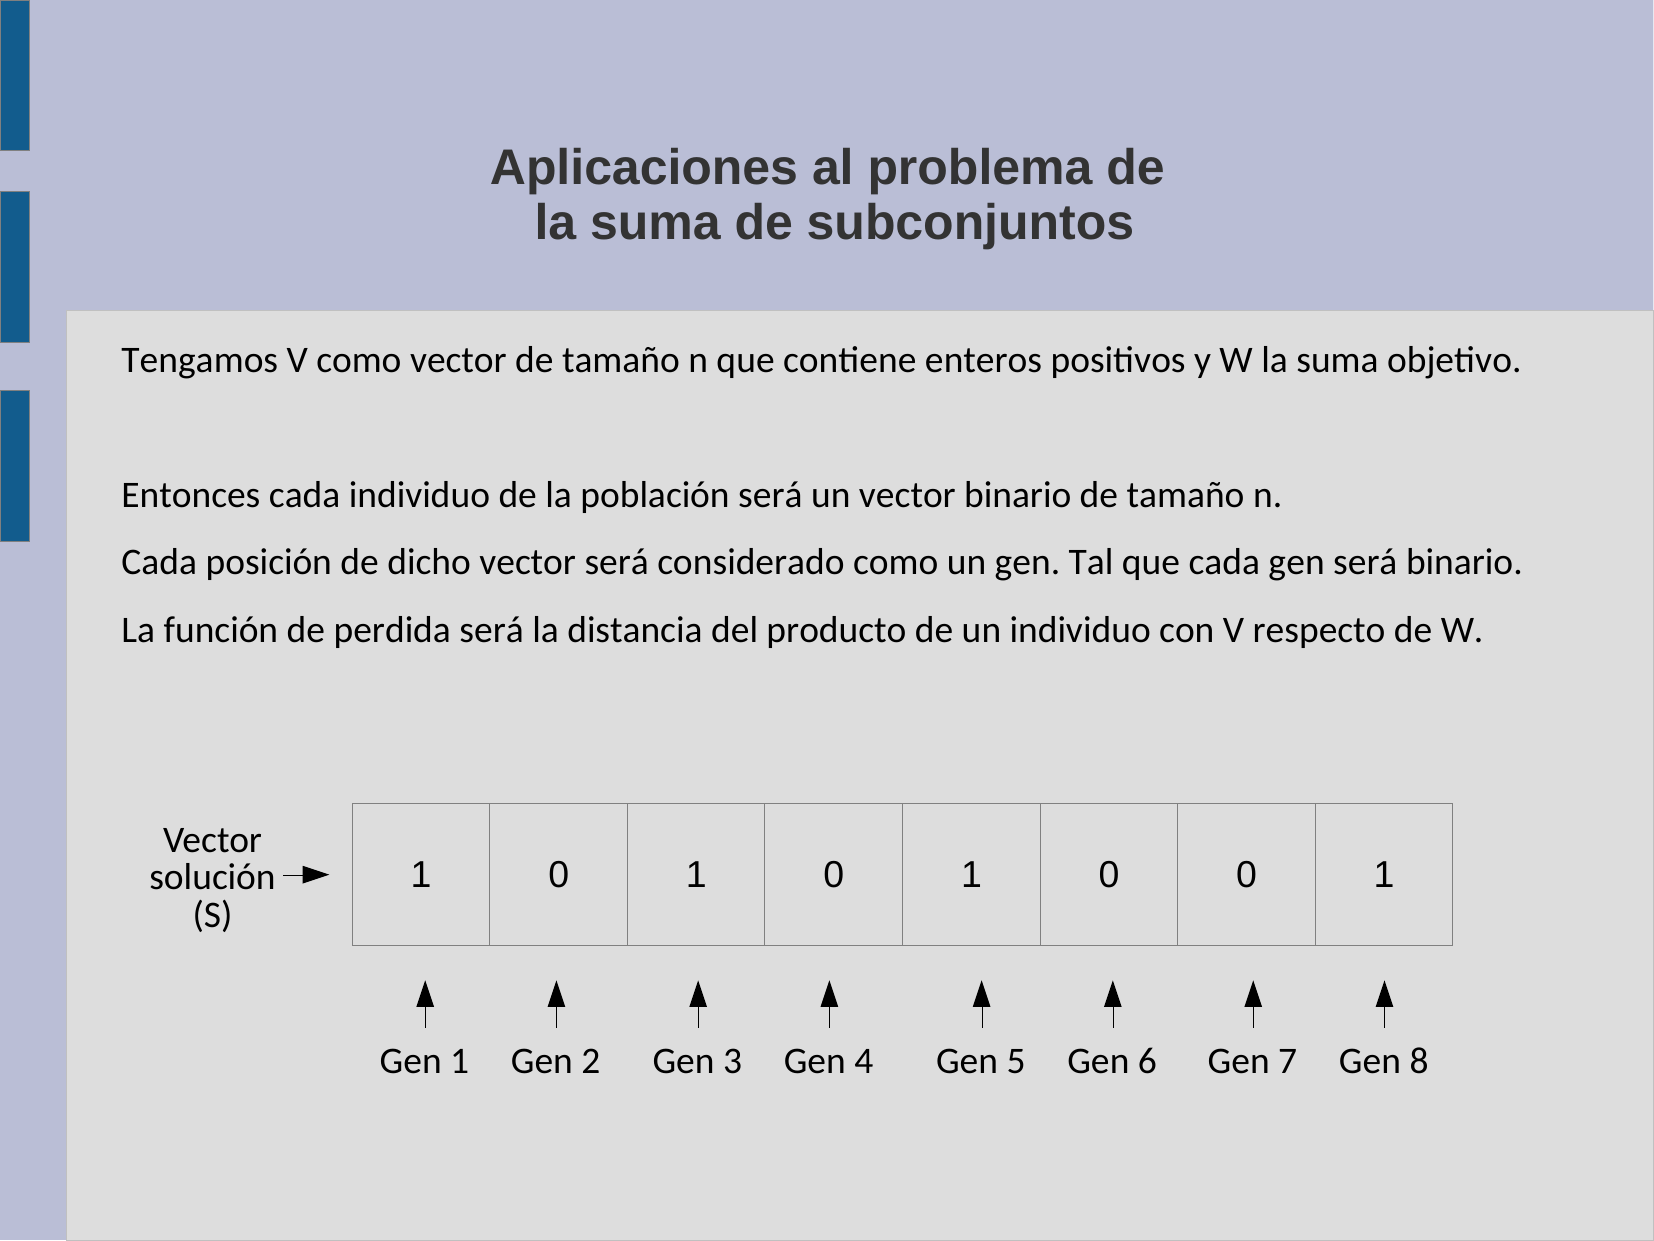

# Aplicaciones al problema de la suma de subconjuntos
Tengamos V como vector de tamaño n que contiene enteros positivos y W la suma objetivo.
Entonces cada individuo de la población será un vector binario de tamaño n.
Cada posición de dicho vector será considerado como un gen. Tal que cada gen será binario.
La función de perdida será la distancia del producto de un individuo con V respecto de W.
1
0
1
0
1
0
0
1
Vector solución
(S)
Gen 1
Gen 2
Gen 3
Gen 4
Gen 5
Gen 6
Gen 7
Gen 8